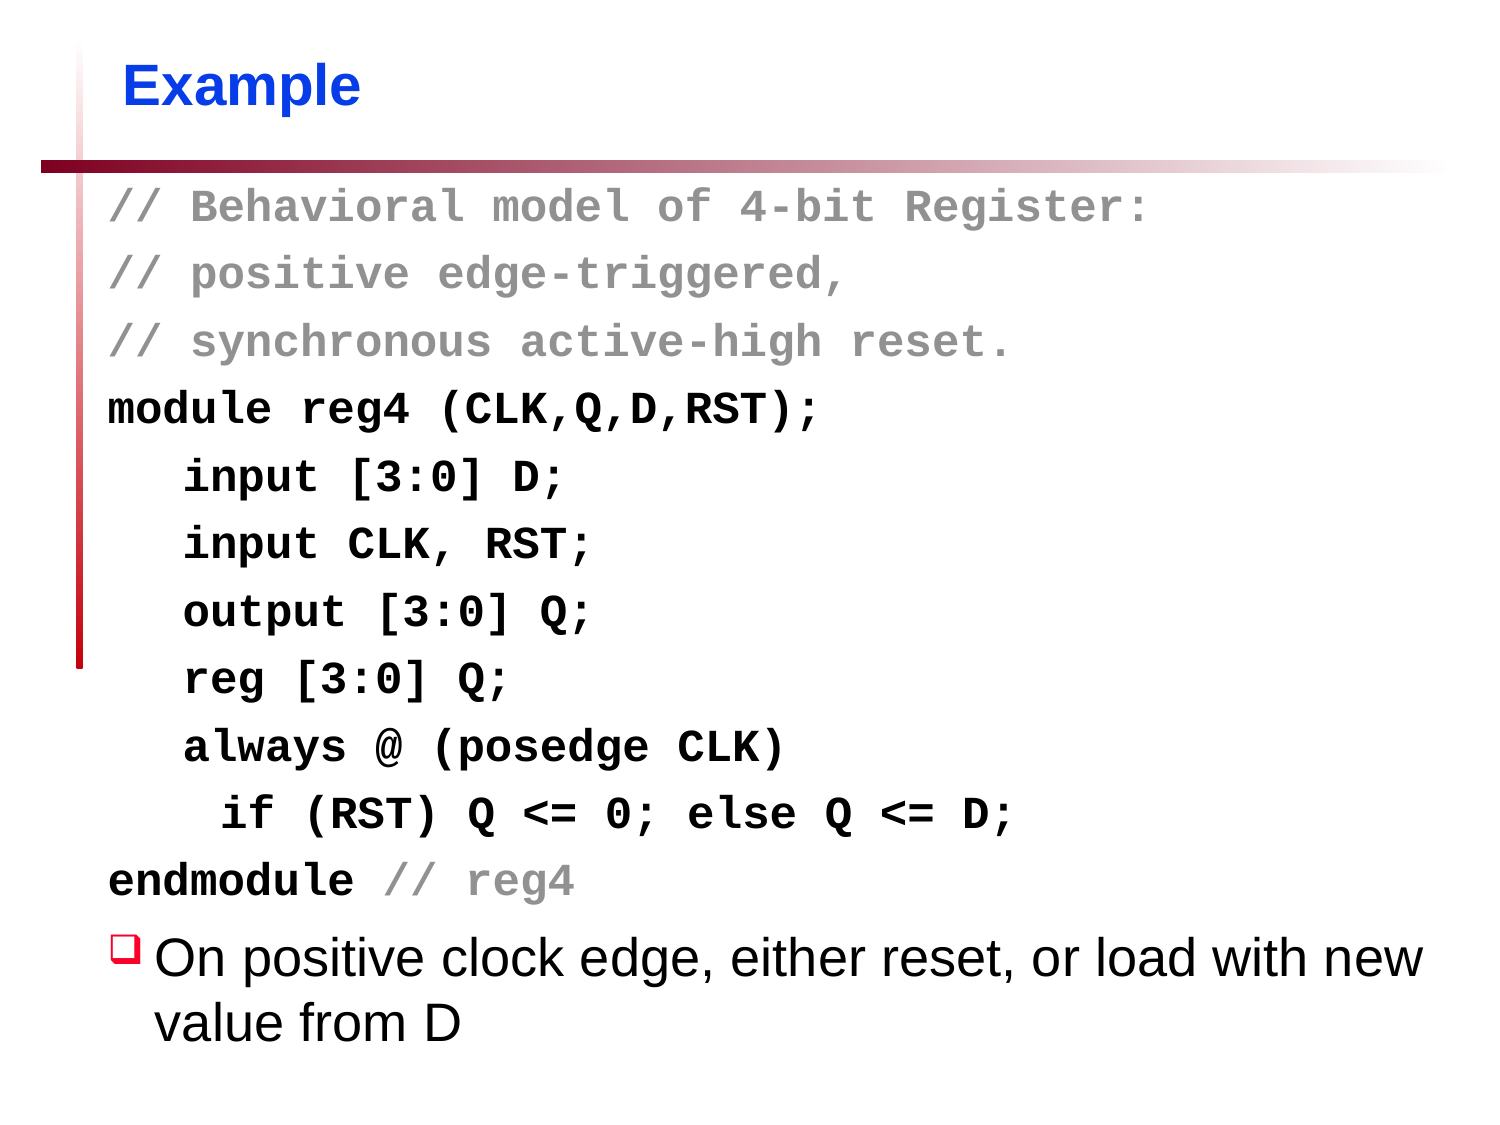

# Example
// Behavioral model of 4-bit Register:
// positive edge-triggered,
// synchronous active-high reset.
module reg4 (CLK,Q,D,RST);
	input [3:0] D;
	input CLK, RST;
	output [3:0] Q;
	reg [3:0] Q;
	always @ (posedge CLK)
		if (RST) Q <= 0; else Q <= D;
endmodule // reg4
On positive clock edge, either reset, or load with new value from D